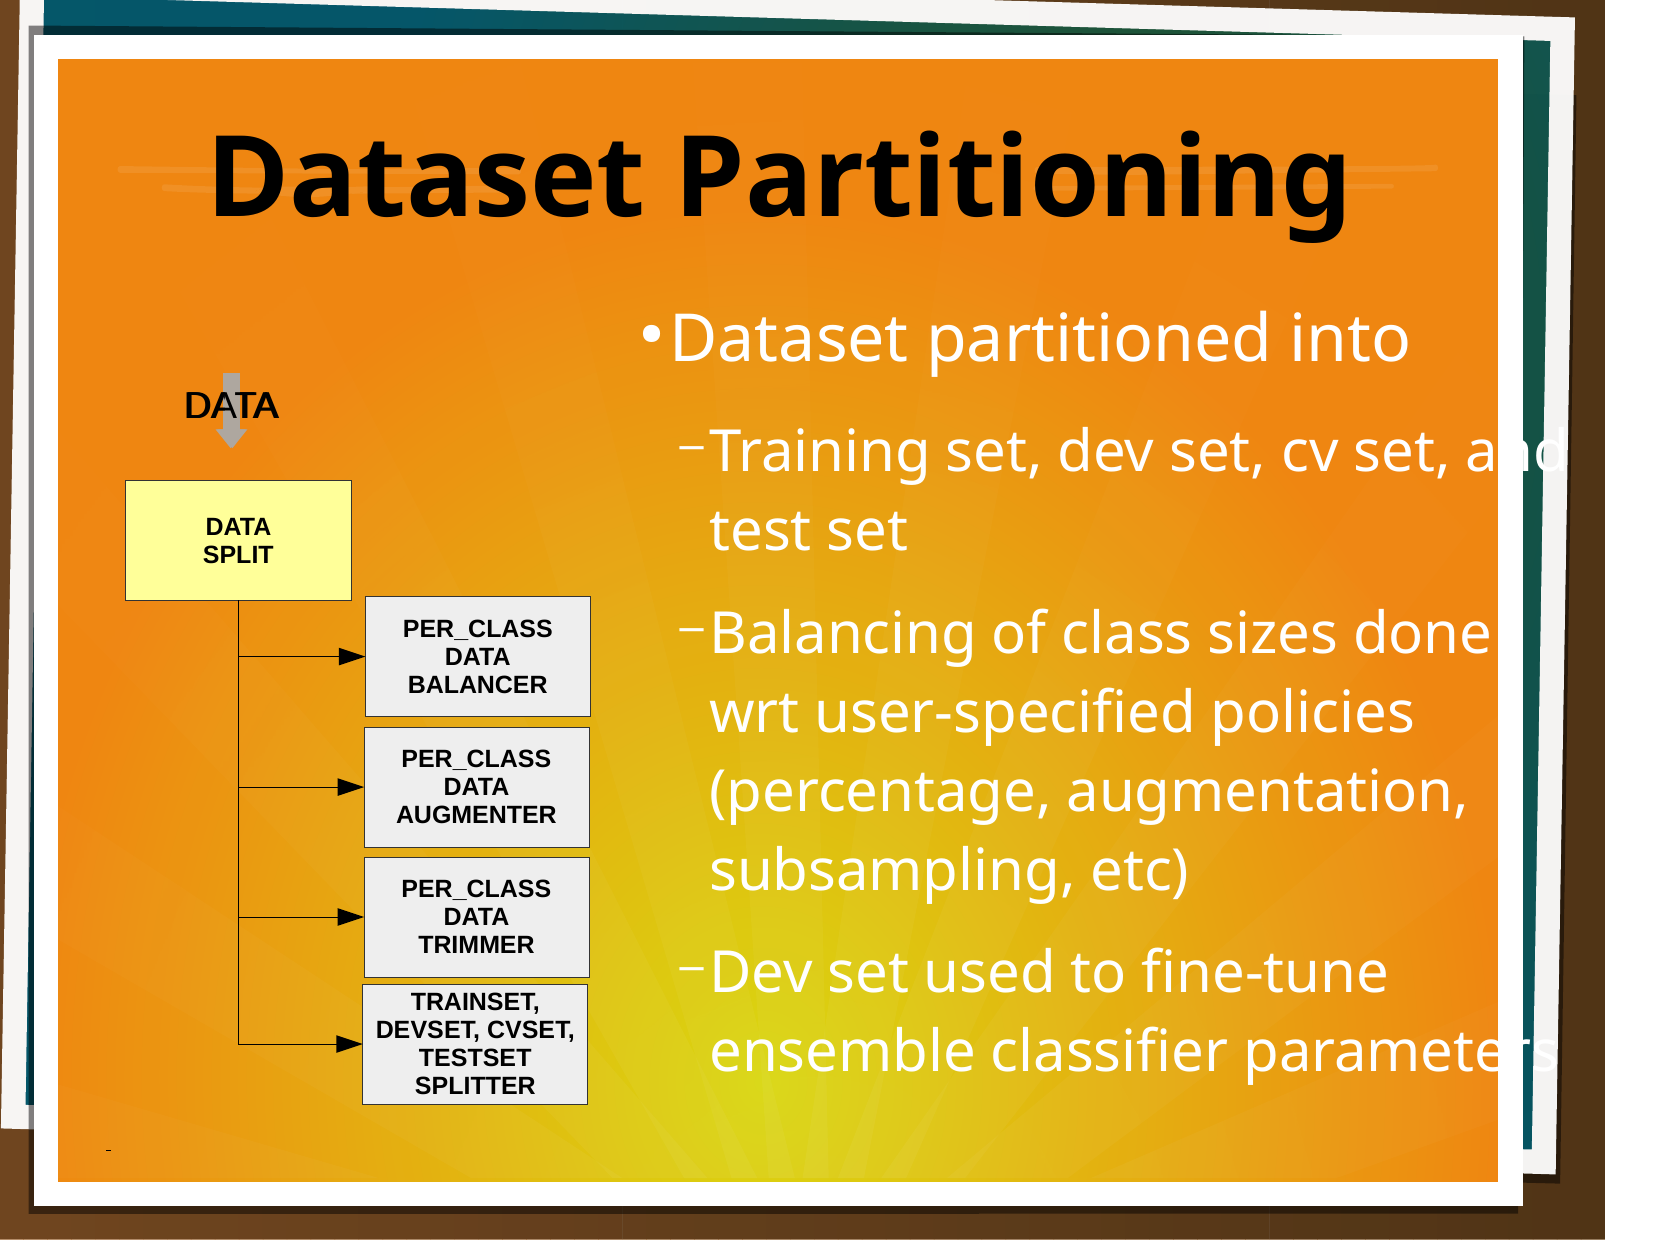

# Dataset Partitioning
Dataset partitioned into
Training set, dev set, cv set, and test set
Balancing of class sizes done wrt user-specified policies (percentage, augmentation, subsampling, etc)
Dev set used to fine-tune ensemble classifier parameters
DATA
DATA
DATA
SPLIT
PER_CLASS
DATA
BALANCER
PER_CLASS
DATA
AUGMENTER
PER_CLASS
DATA
TRIMMER
TRAINSET,
DEVSET, CVSET,
TESTSET
SPLITTER